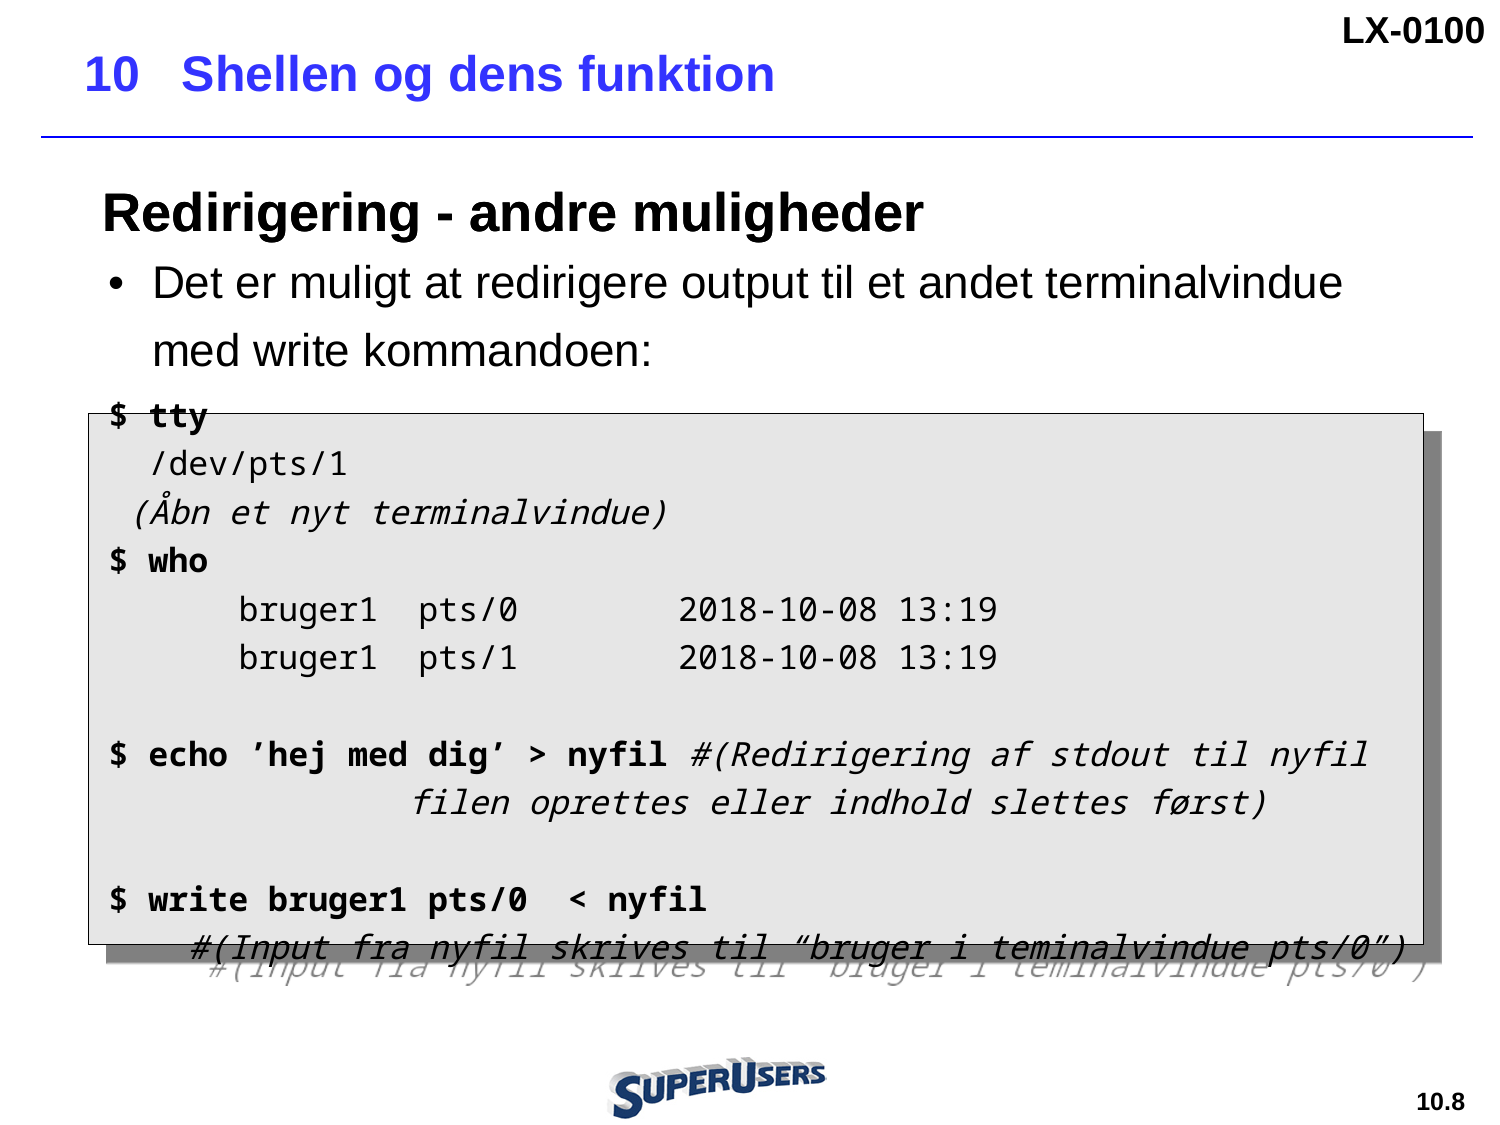

# 10 Shellen og dens funktion
Redirigering - andre muligheder
Redirigering - andre muligheder
Det er muligt at redirigere output til et andet terminalvindue
med write kommandoen:
 $ tty
 /dev/pts/1
 (Åbn et nyt terminalvindue)
 $ who
	bruger1 pts/0 2018-10-08 13:19
	bruger1 pts/1 2018-10-08 13:19
 $ echo ’hej med dig’ > nyfil #(Redirigering af stdout til nyfil
 filen oprettes eller indhold slettes først)
 $ write bruger1 pts/0 < nyfil
 #(Input fra nyfil skrives til “bruger i teminalvindue pts/0”)